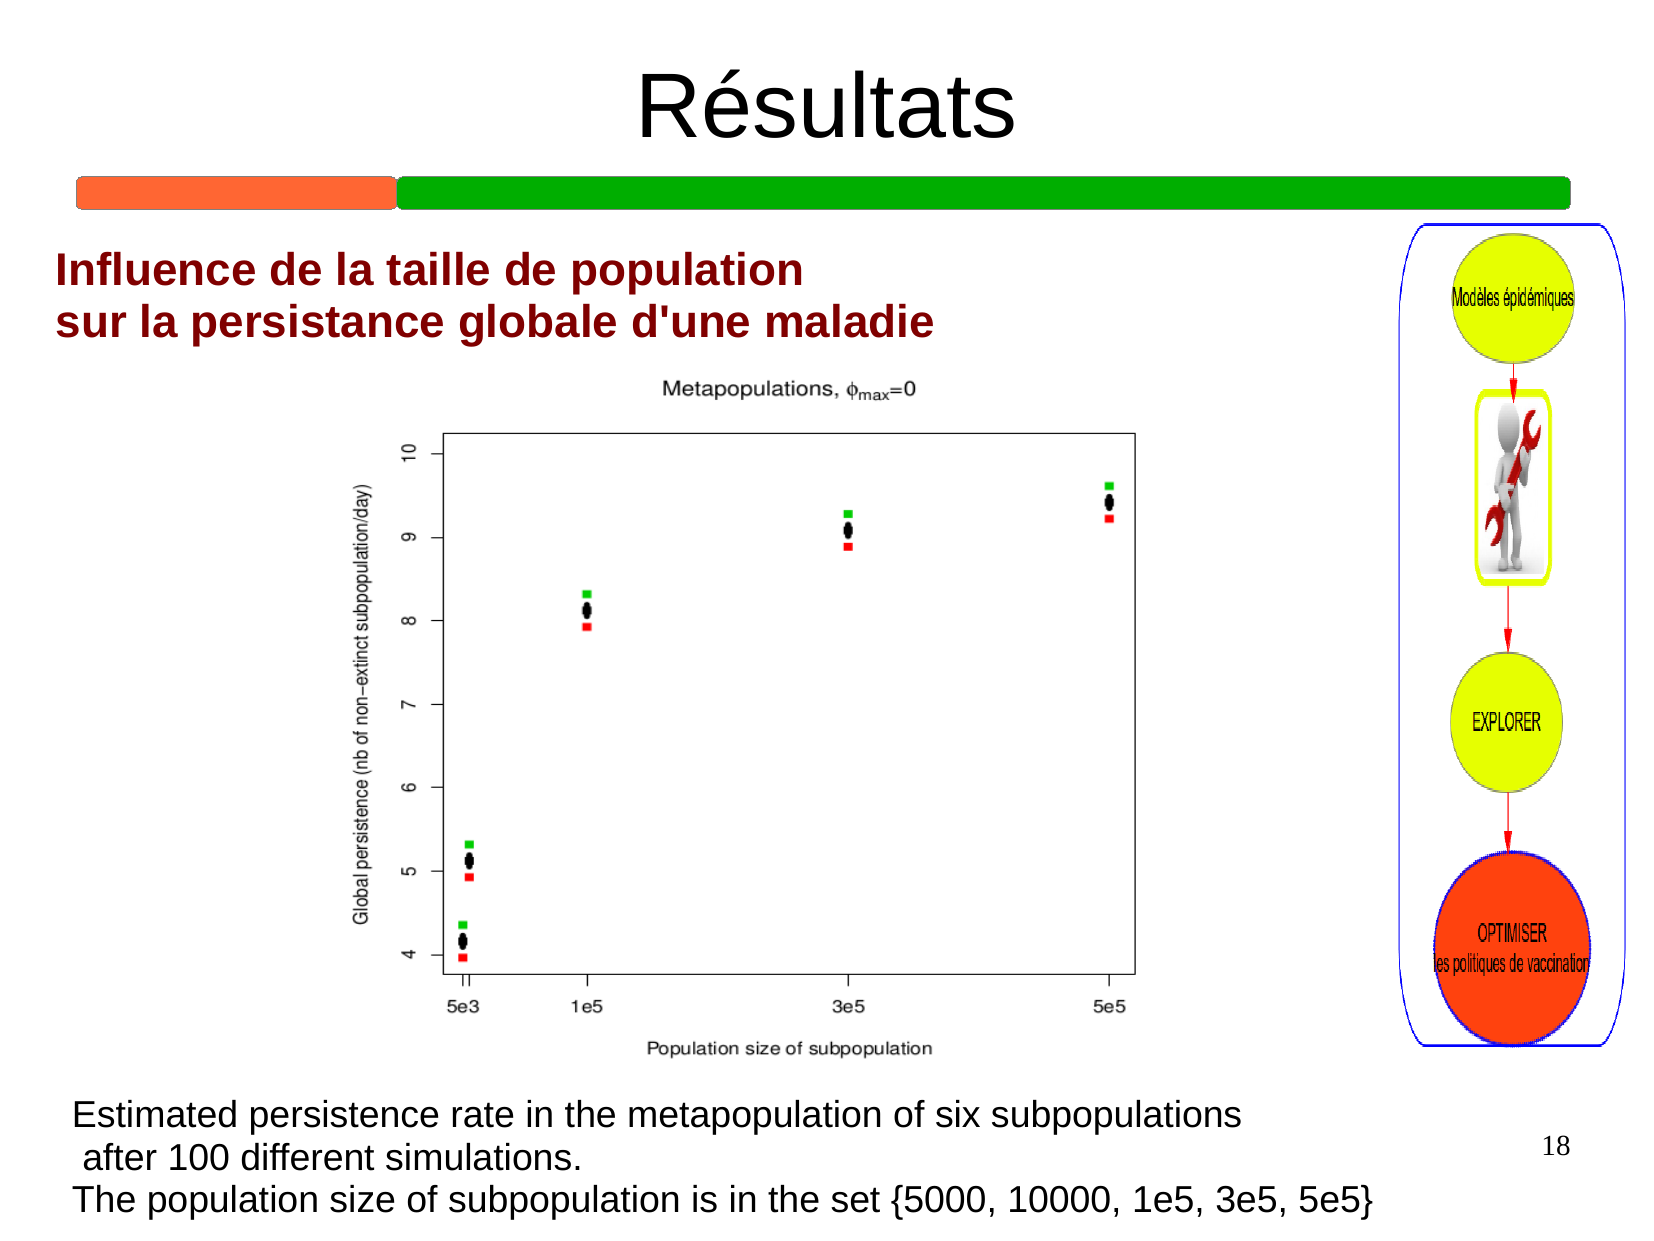

# Résultats
Influence de la taille de population
sur la persistance globale d'une maladie
Estimated persistence rate in the metapopulation of six subpopulations
 after 100 different simulations.
The population size of subpopulation is in the set {5000, 10000, 1e5, 3e5, 5e5}
18